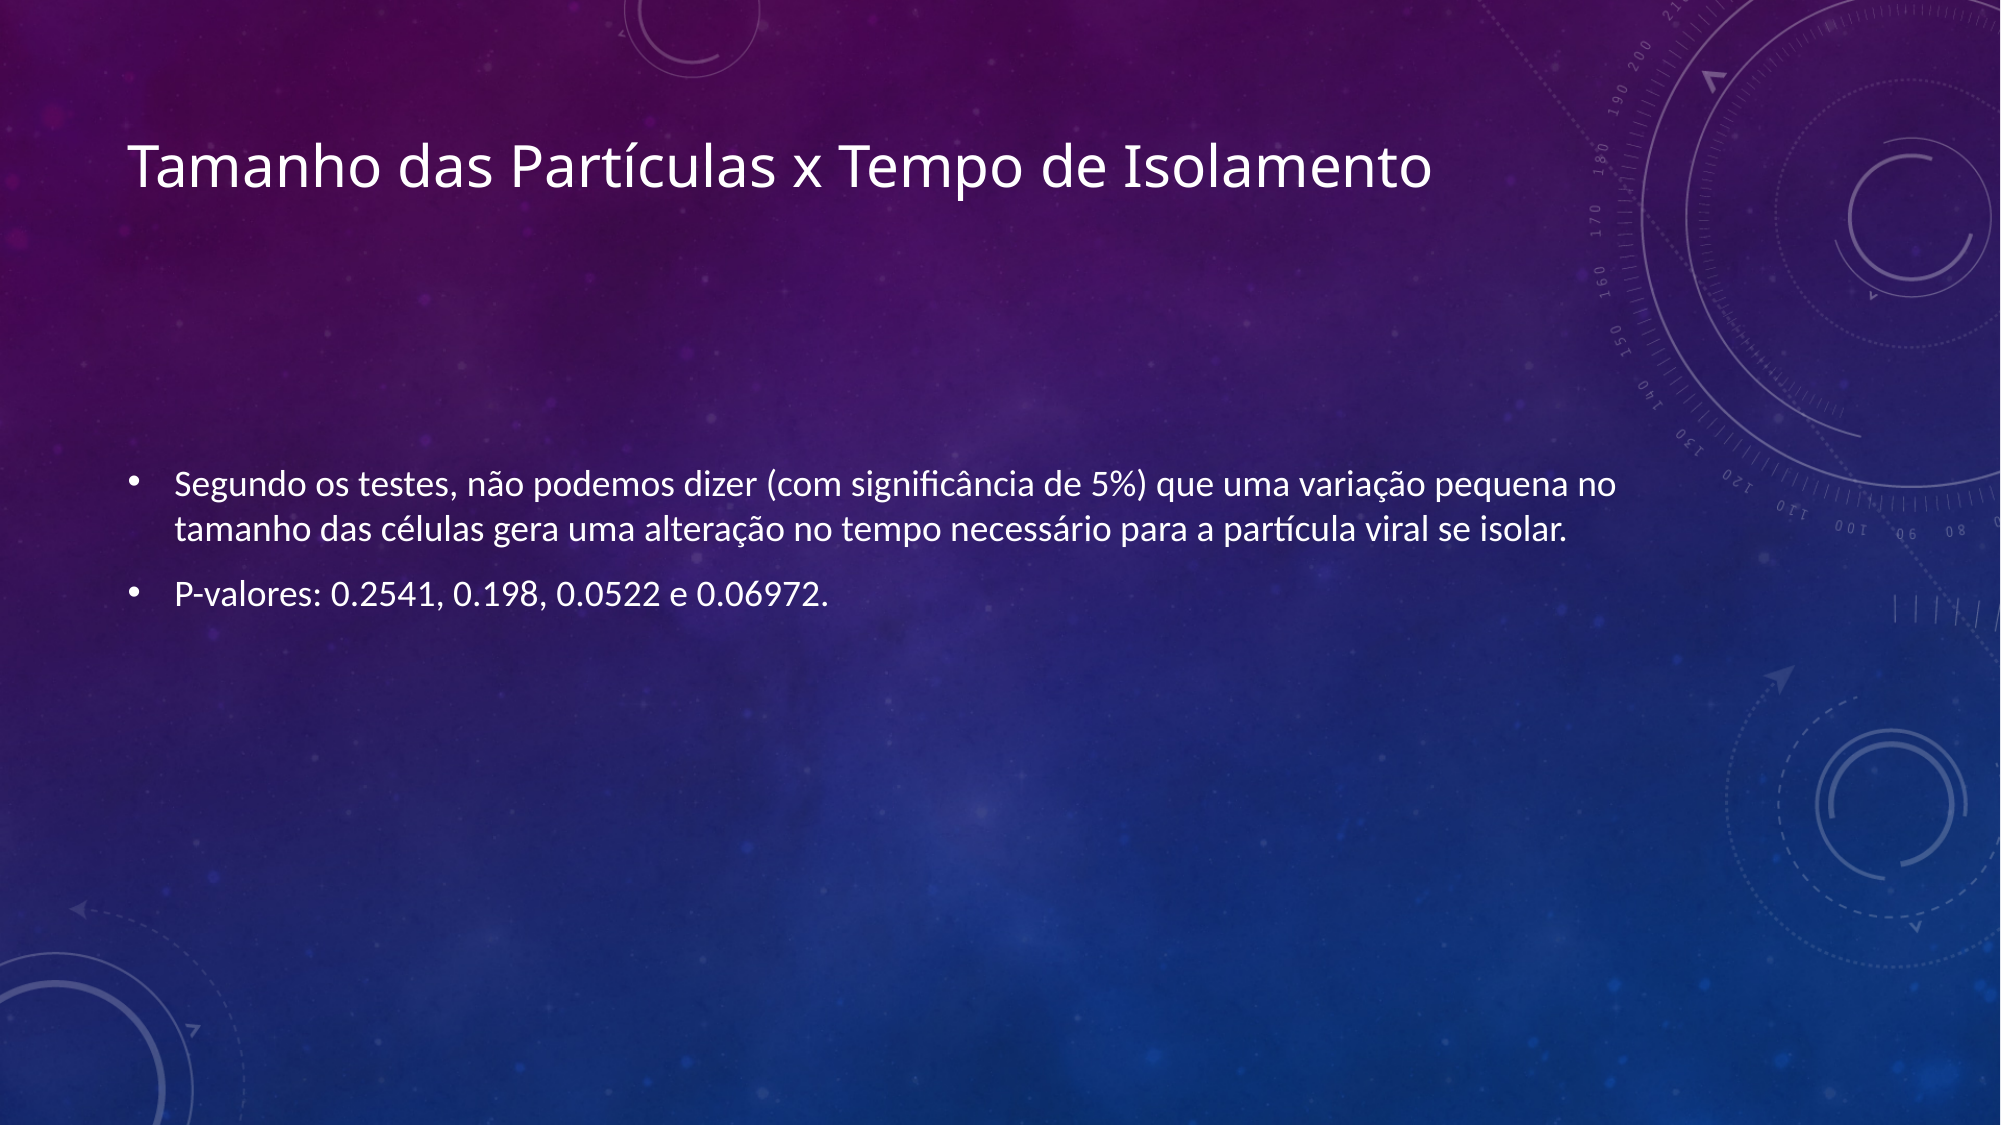

Tamanho das Partículas x Tempo de Isolamento
# Segundo os testes, não podemos dizer (com significância de 5%) que uma variação pequena no tamanho das células gera uma alteração no tempo necessário para a partícula viral se isolar.
P-valores: 0.2541, 0.198, 0.0522 e 0.06972.